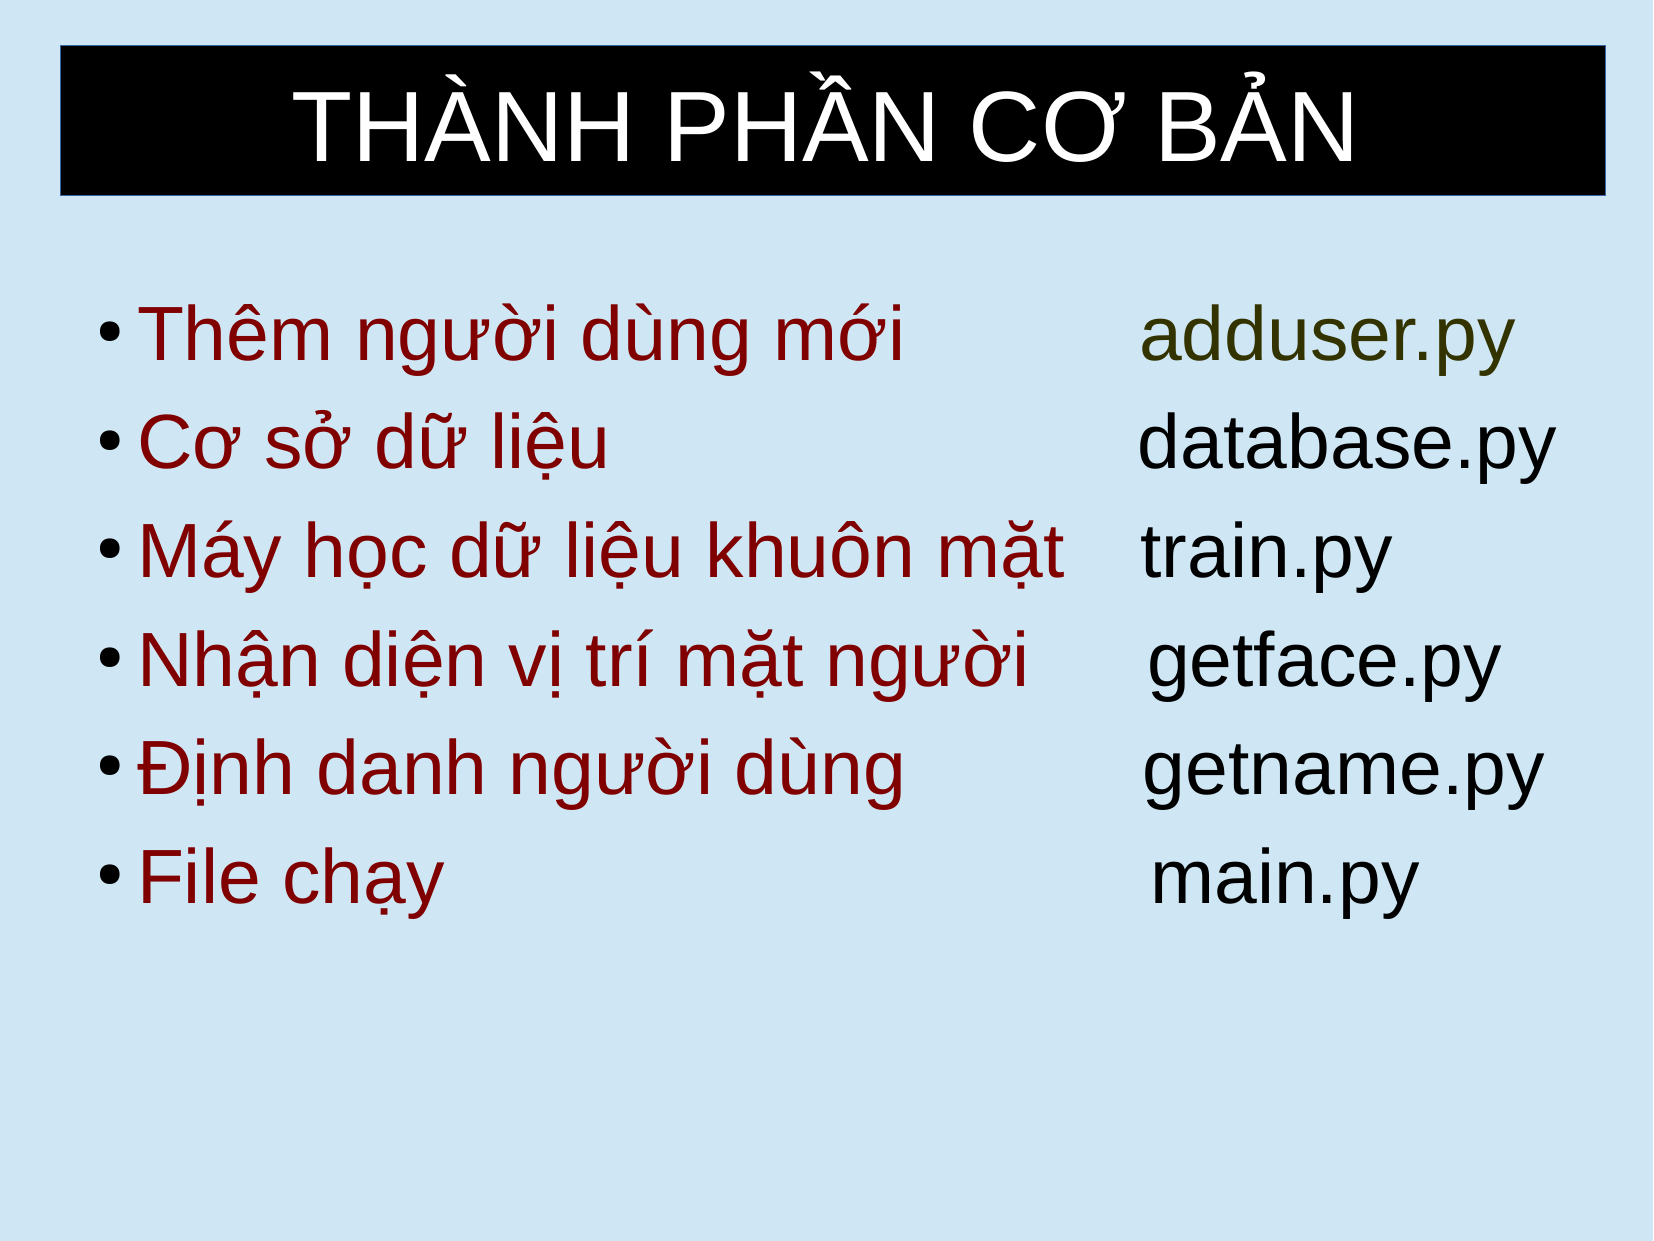

# THÀNH PHẦN CƠ BẢN
Thêm người dùng mới 						 adduser.py
Cơ sở dữ liệu				 				 database.py
Máy học dữ liệu khuôn mặt 	 train.py
Nhận diện vị trí mặt người		 getface.py
Định danh người dùng getname.py
File chạy											 main.py